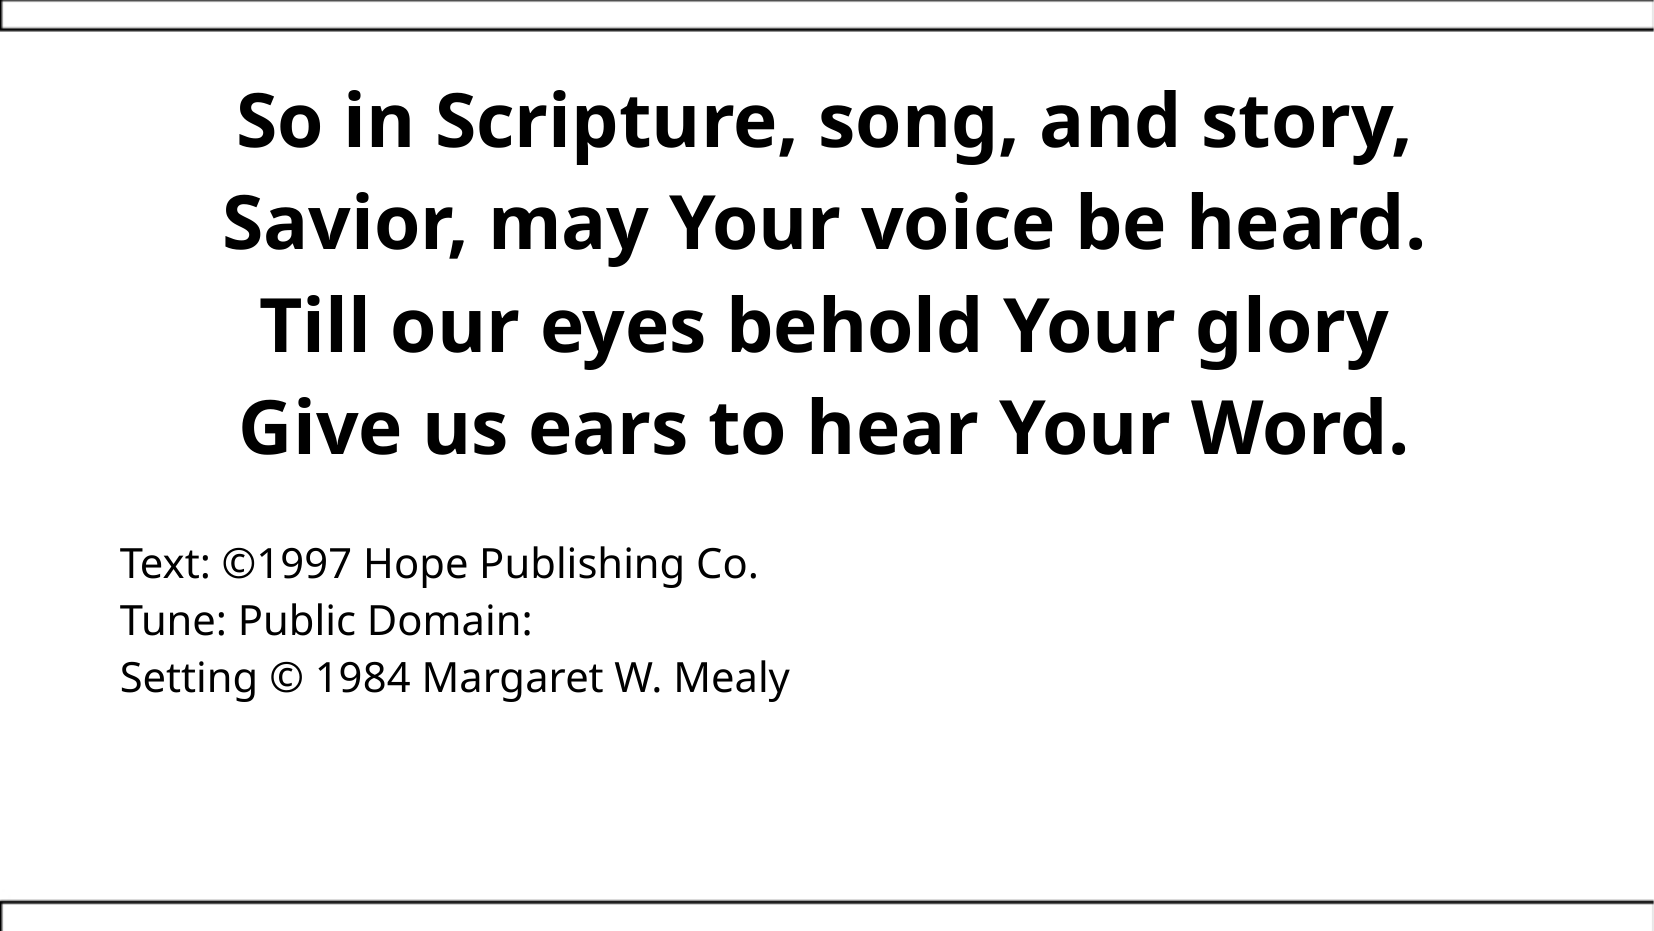

So in Scripture, song, and story,
Savior, may Your voice be heard.
Till our eyes behold Your glory
Give us ears to hear Your Word.
Text: ©1997 Hope Publishing Co.
Tune: Public Domain:
Setting © 1984 Margaret W. Mealy